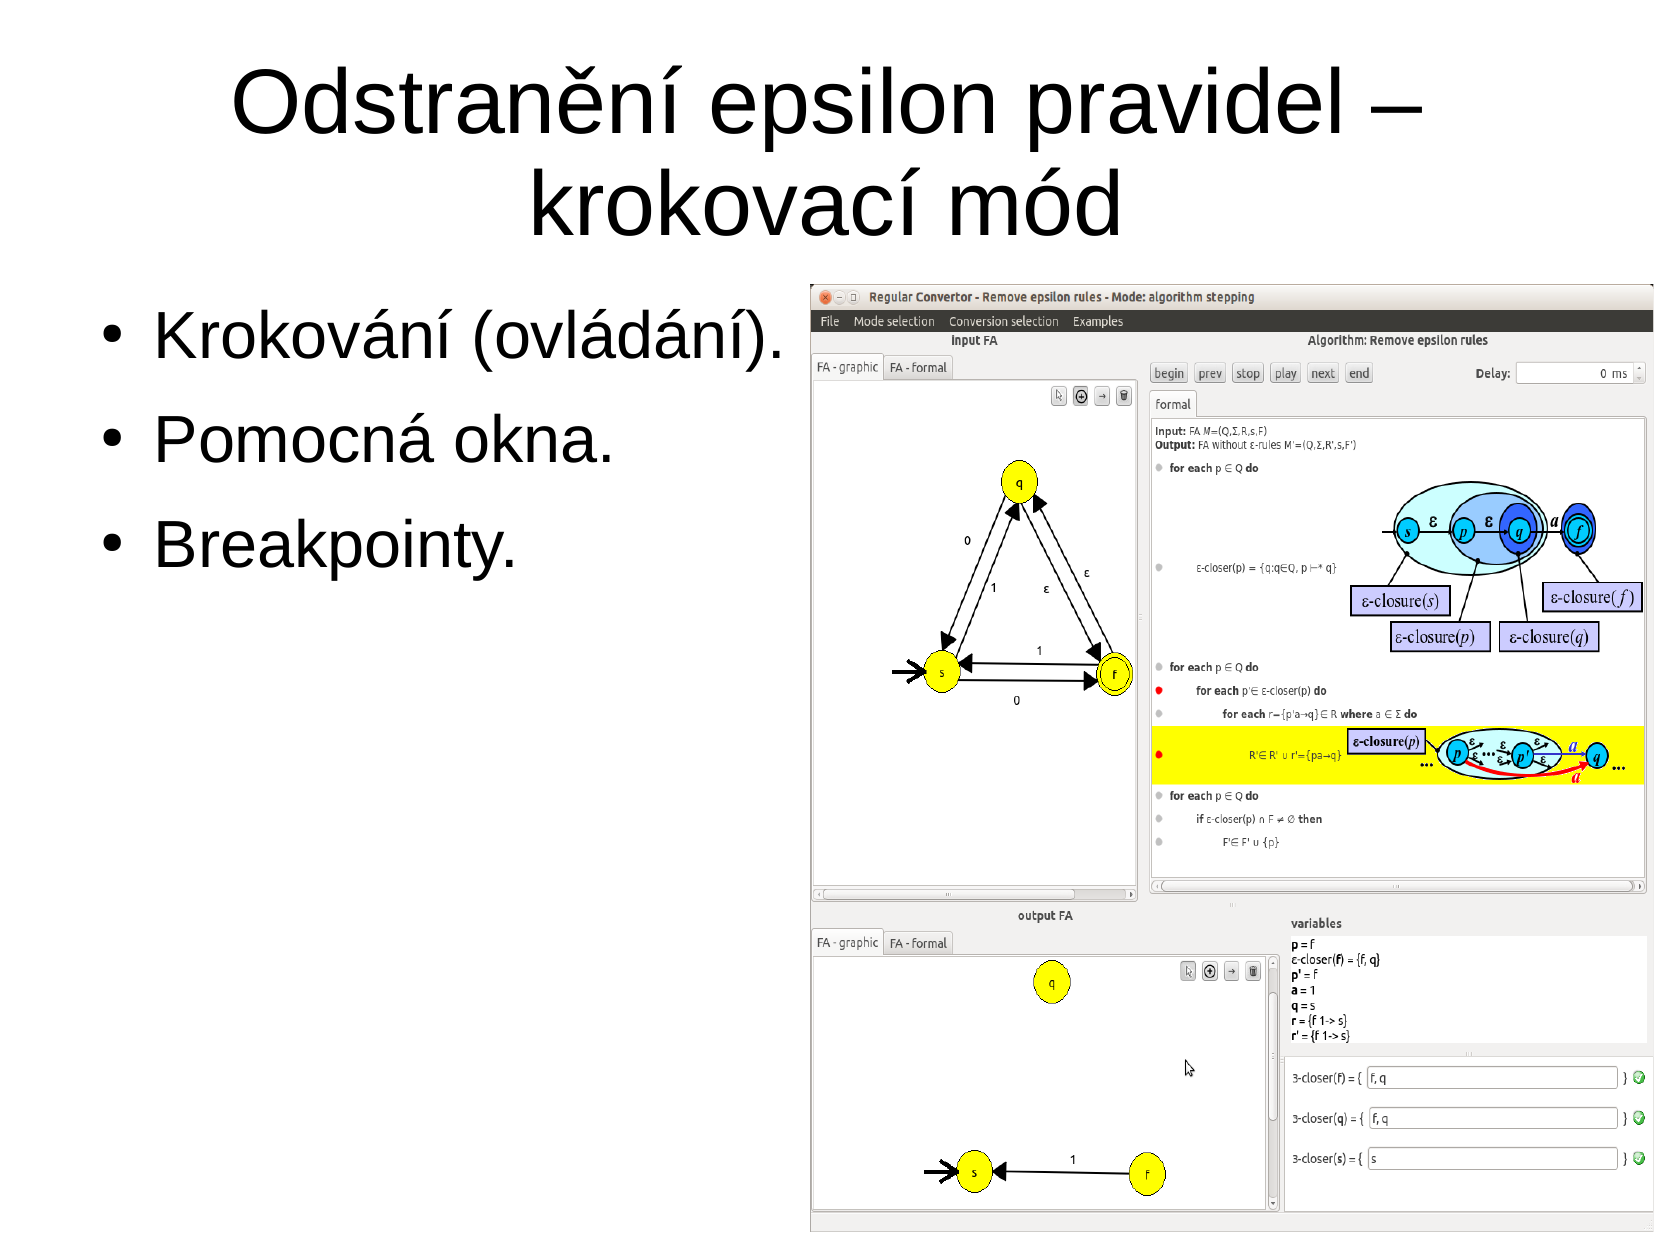

# Odstranění epsilon pravidel – krokovací mód
Krokování (ovládání).
Pomocná okna.
Breakpointy.
10